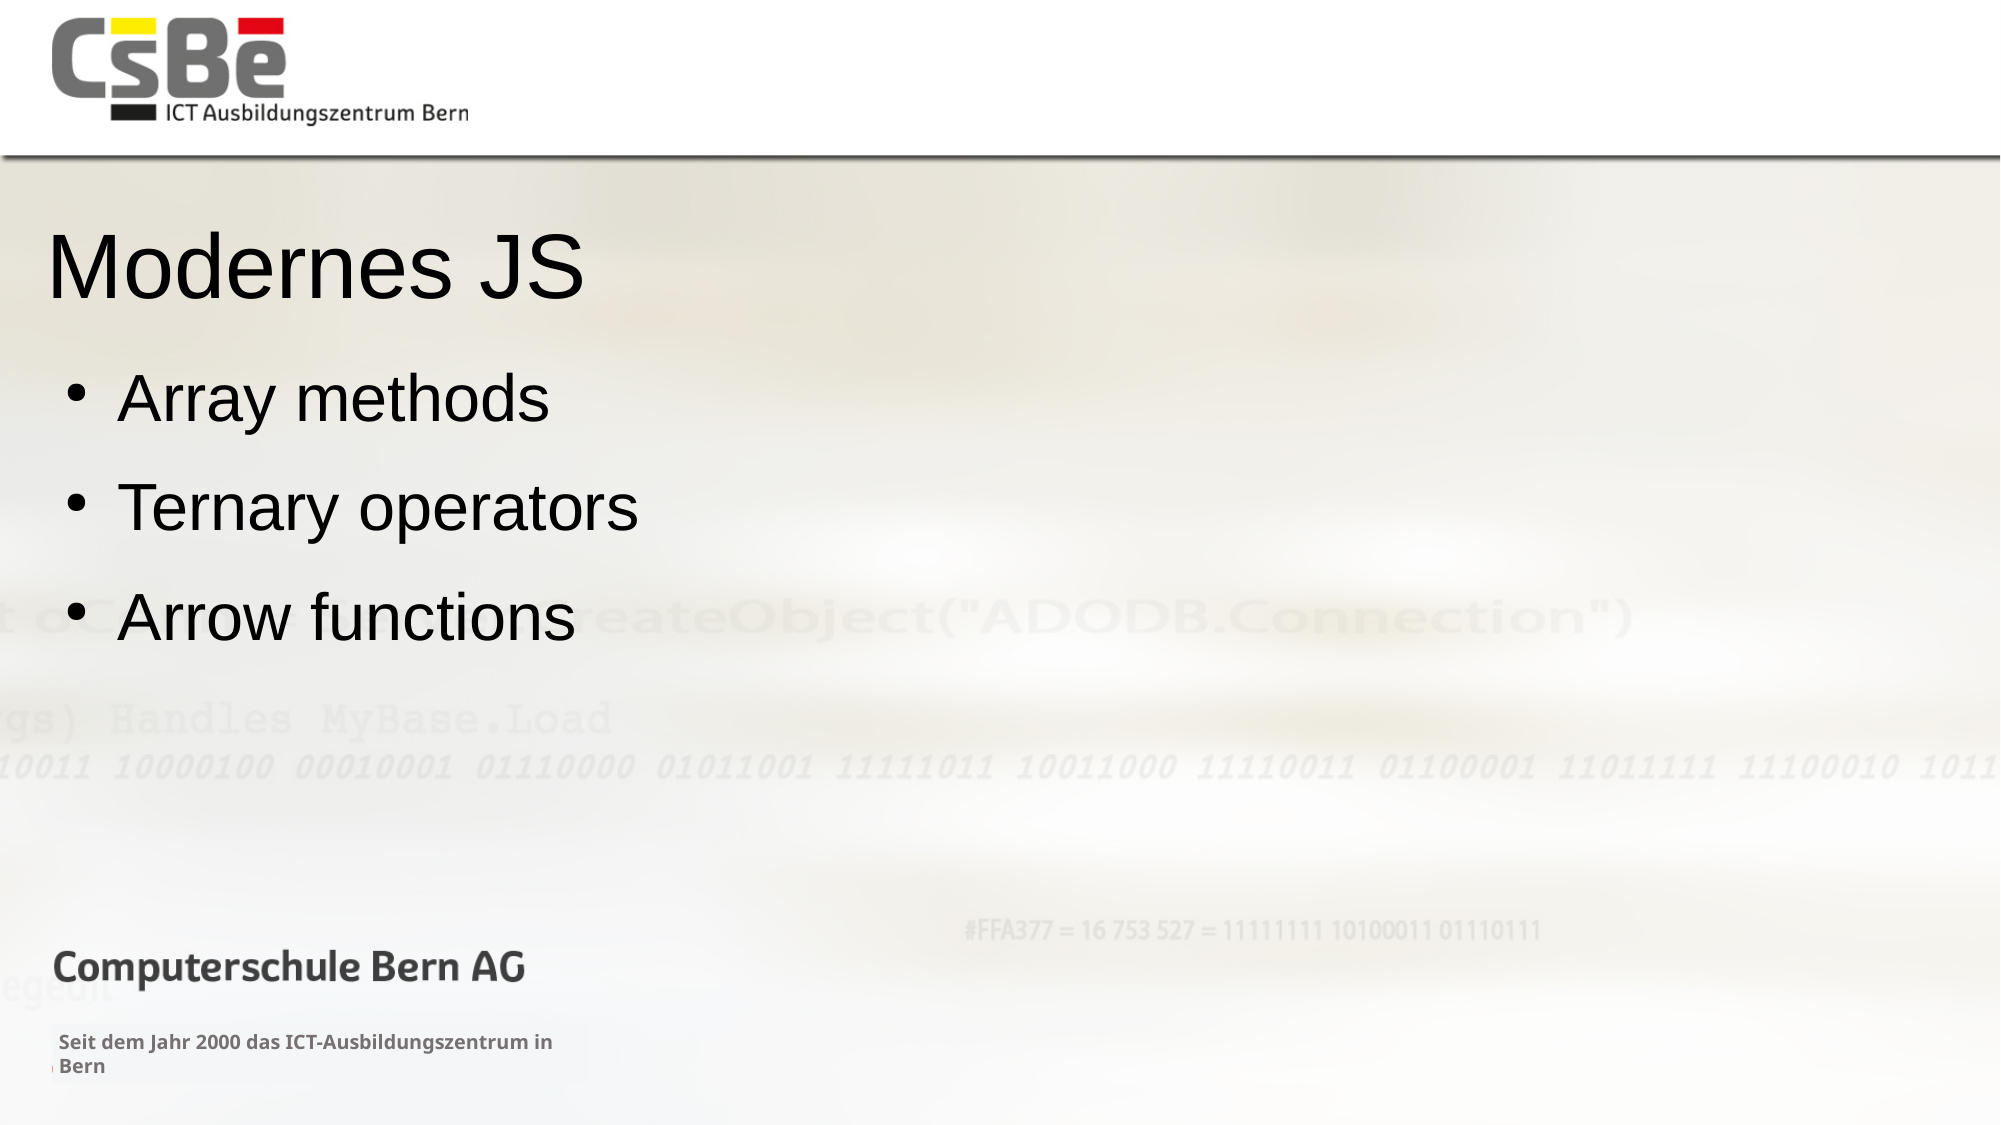

Modernes JS
# Array methods
Ternary operators
Arrow functions